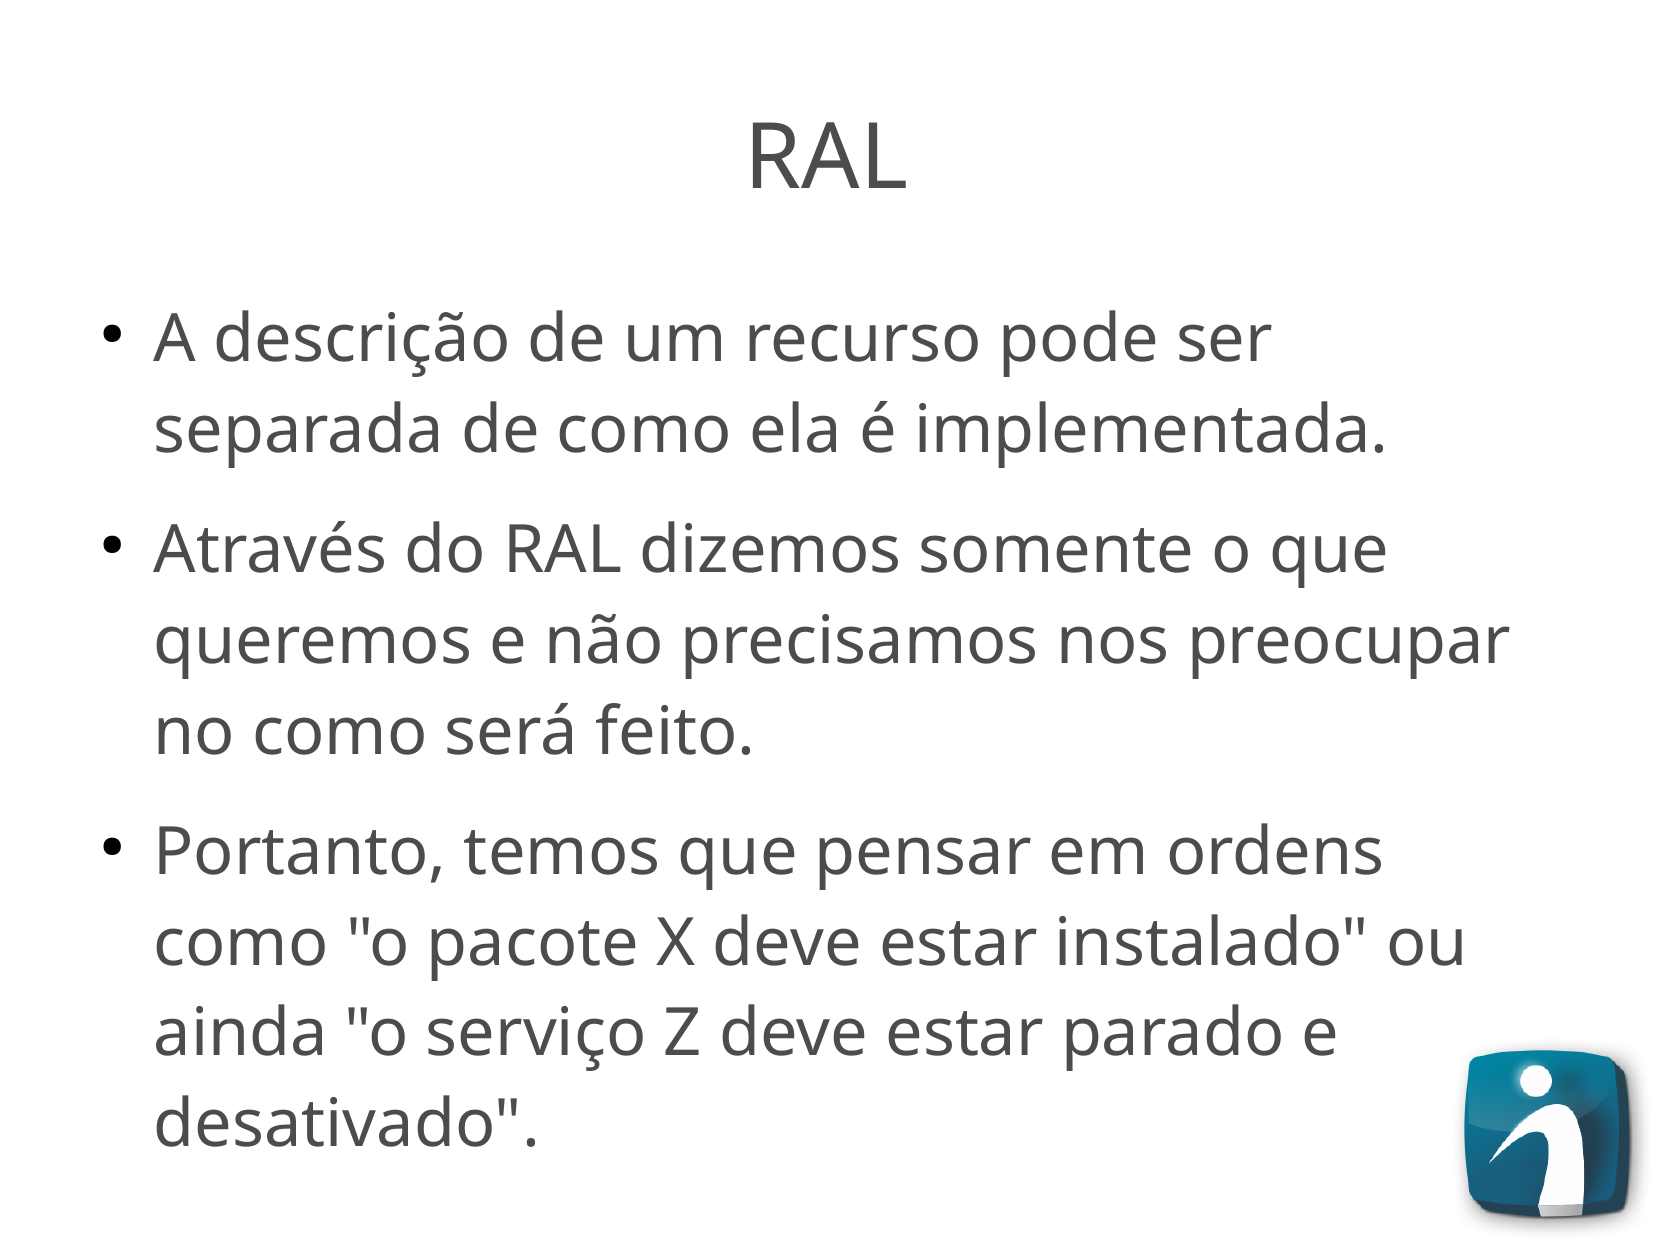

# RAL
A descrição de um recurso pode ser separada de como ela é implementada.
Através do RAL dizemos somente o que queremos e não precisamos nos preocupar no como será feito.
Portanto, temos que pensar em ordens como "o pacote X deve estar instalado" ou ainda "o serviço Z deve estar parado e desativado".